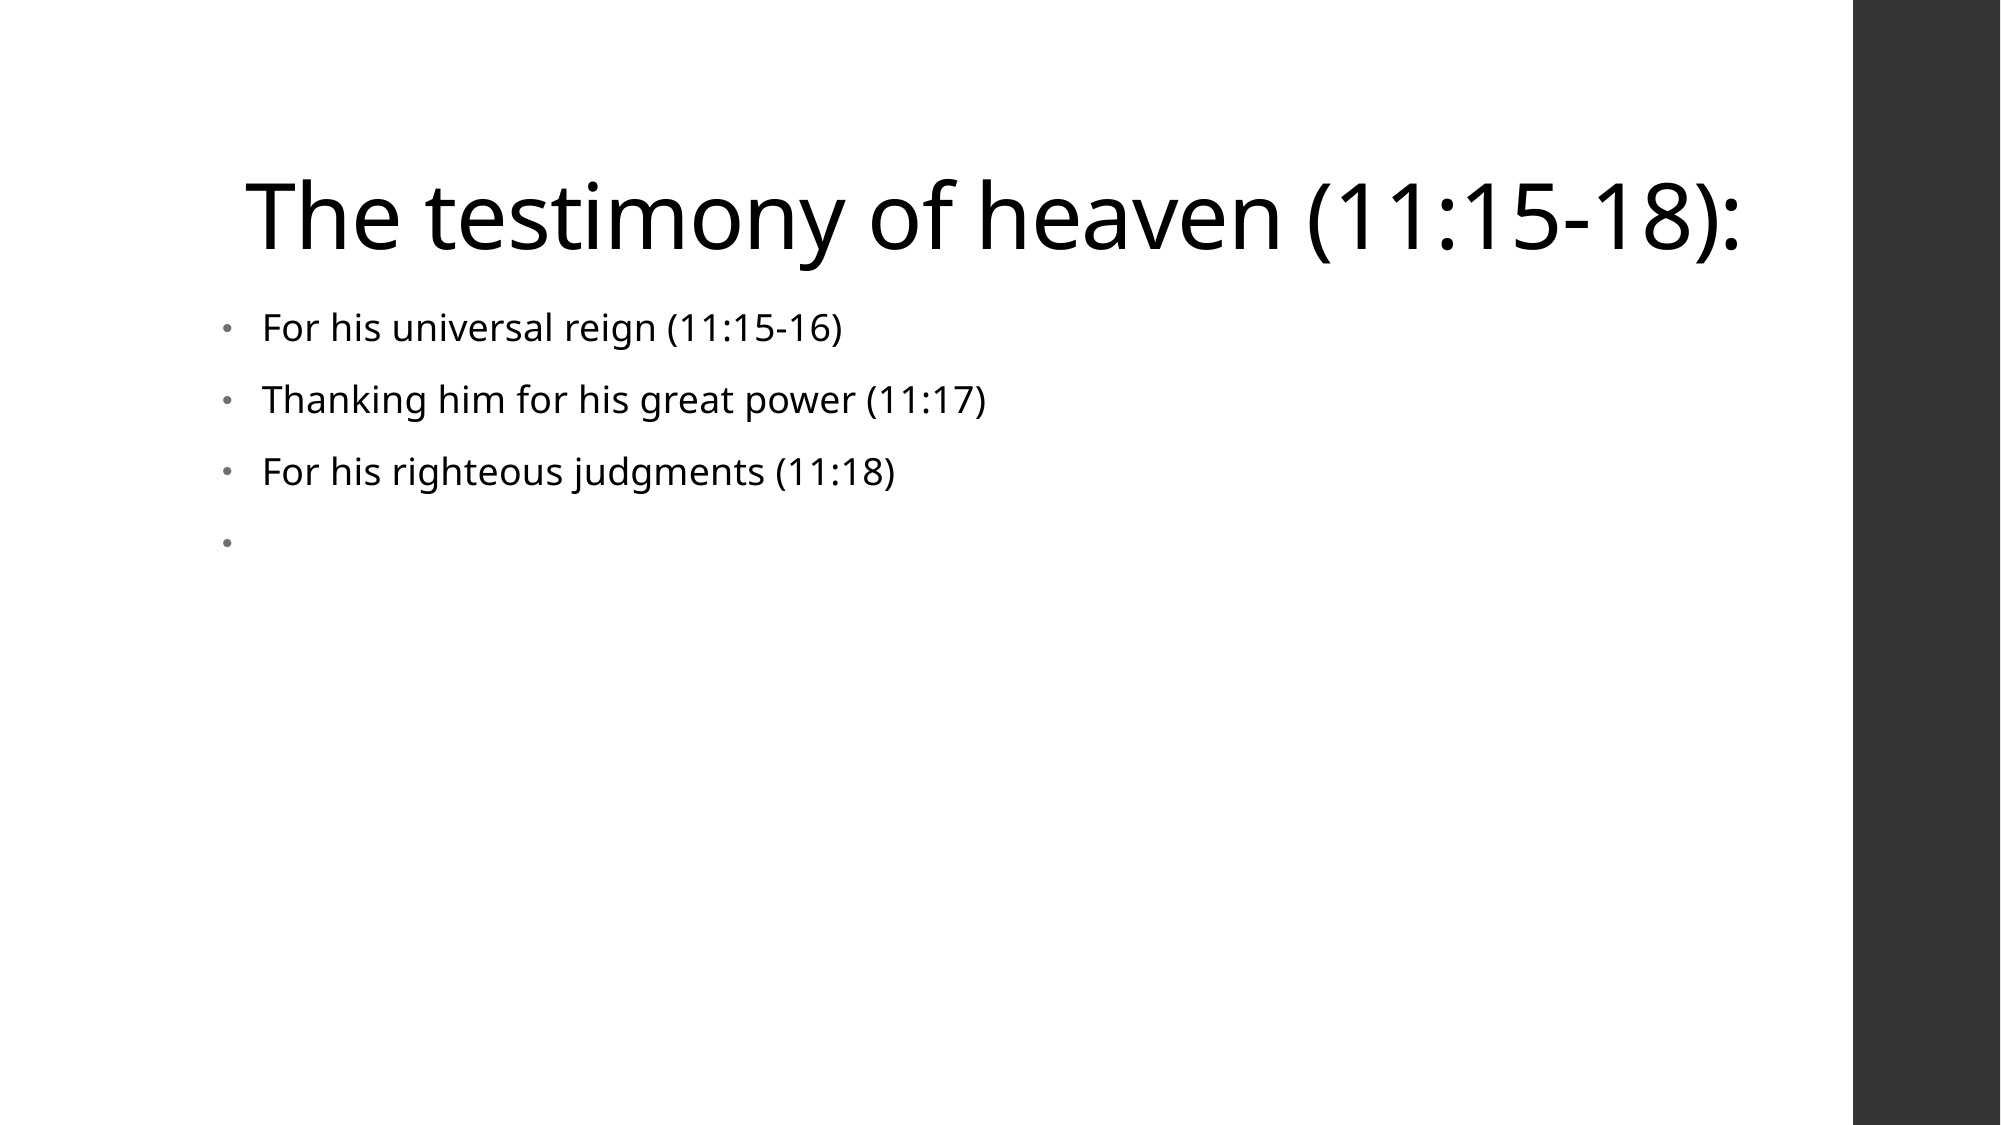

# The testimony of heaven (11:15-18):
 For his universal reign (11:15-16)
 Thanking him for his great power (11:17)
 For his righteous judgments (11:18)